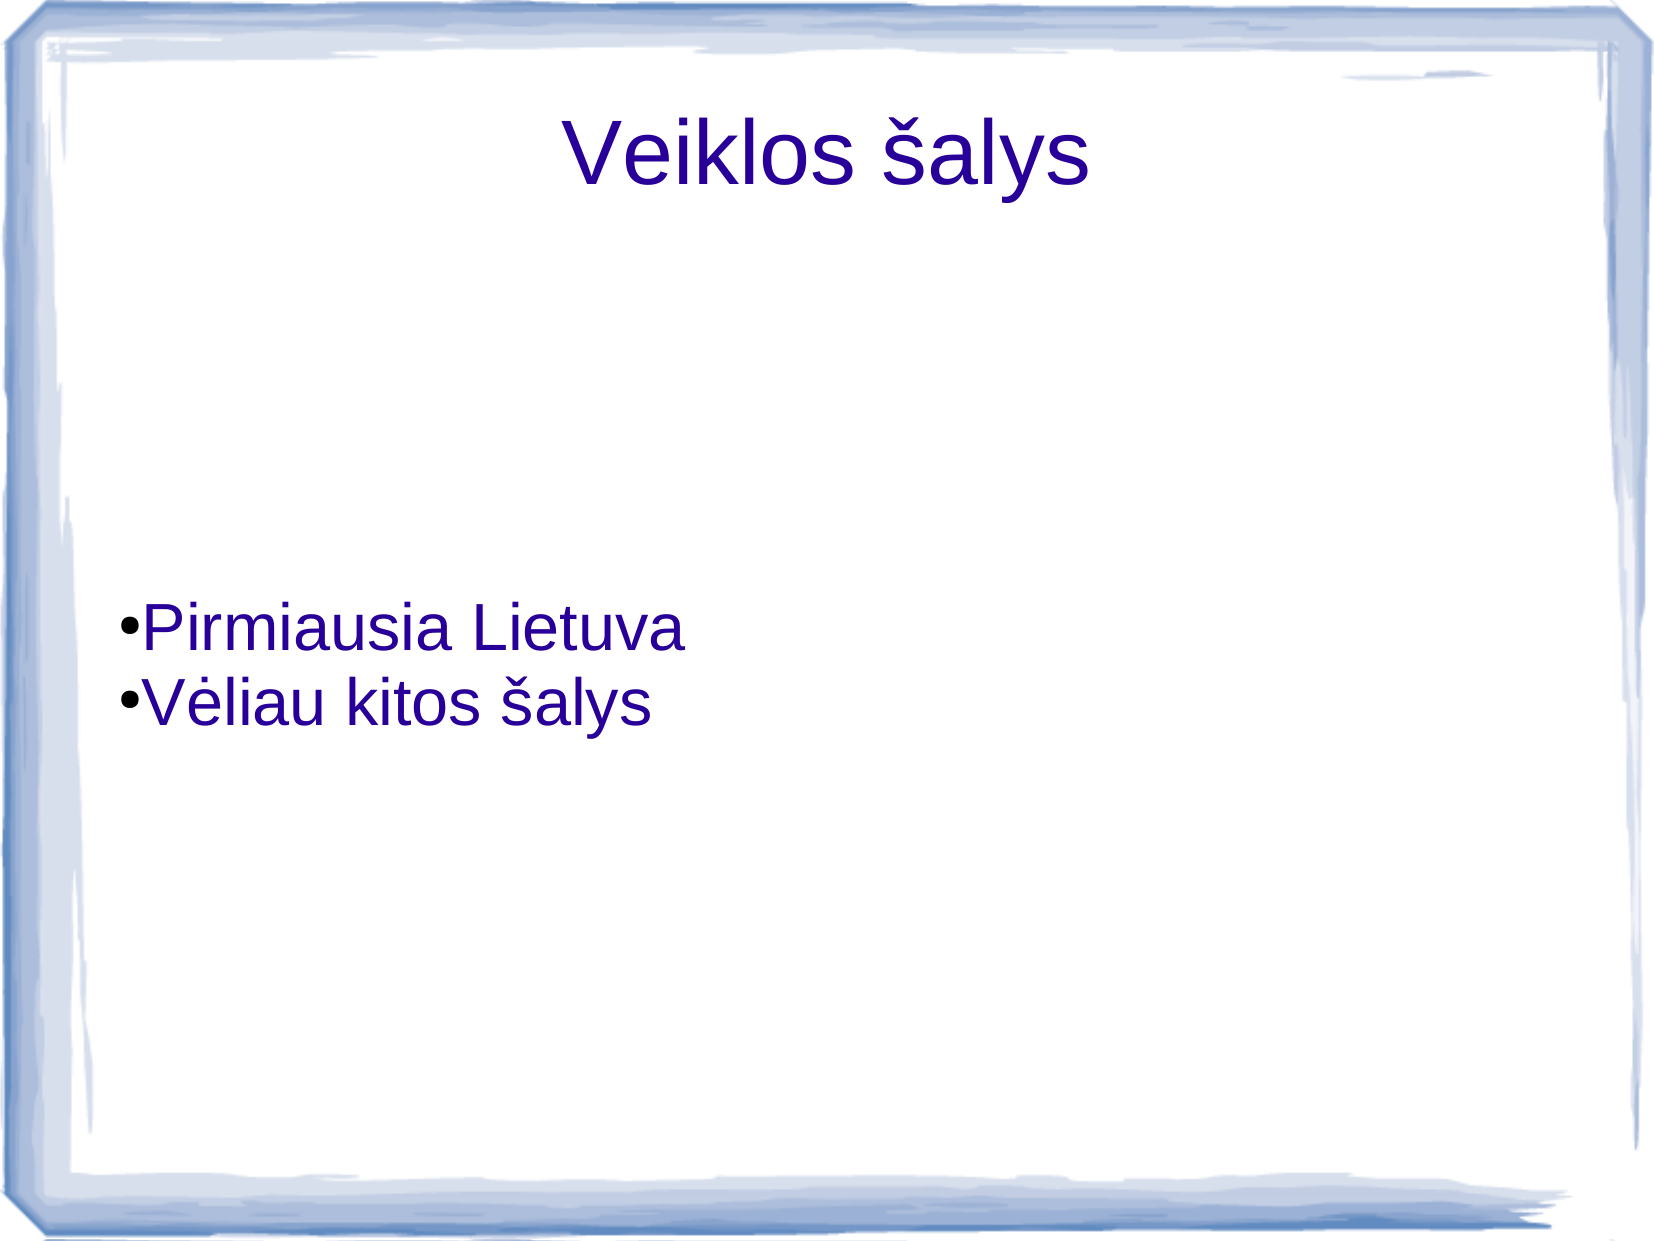

# Veiklos šalys
Pirmiausia Lietuva
Vėliau kitos šalys